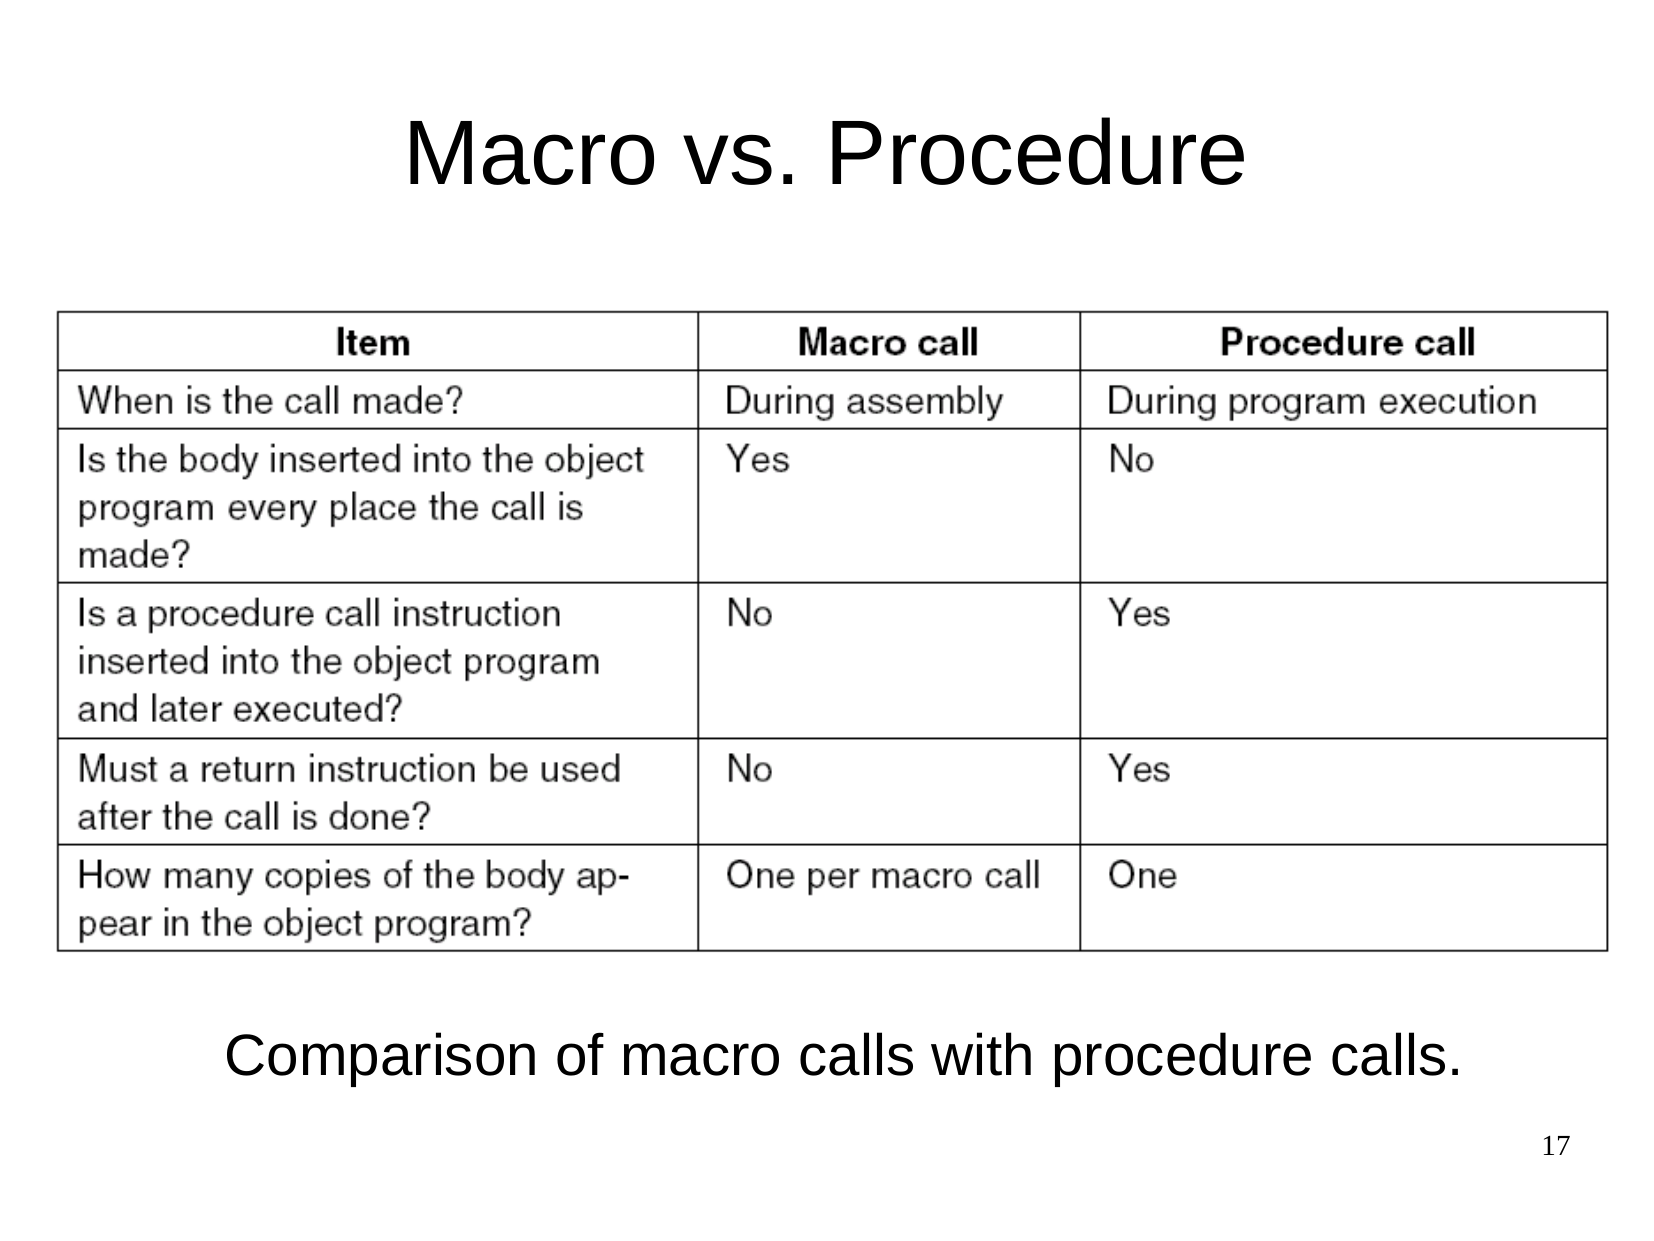

# Macro vs. Procedure
Comparison of macro calls with procedure calls.
17